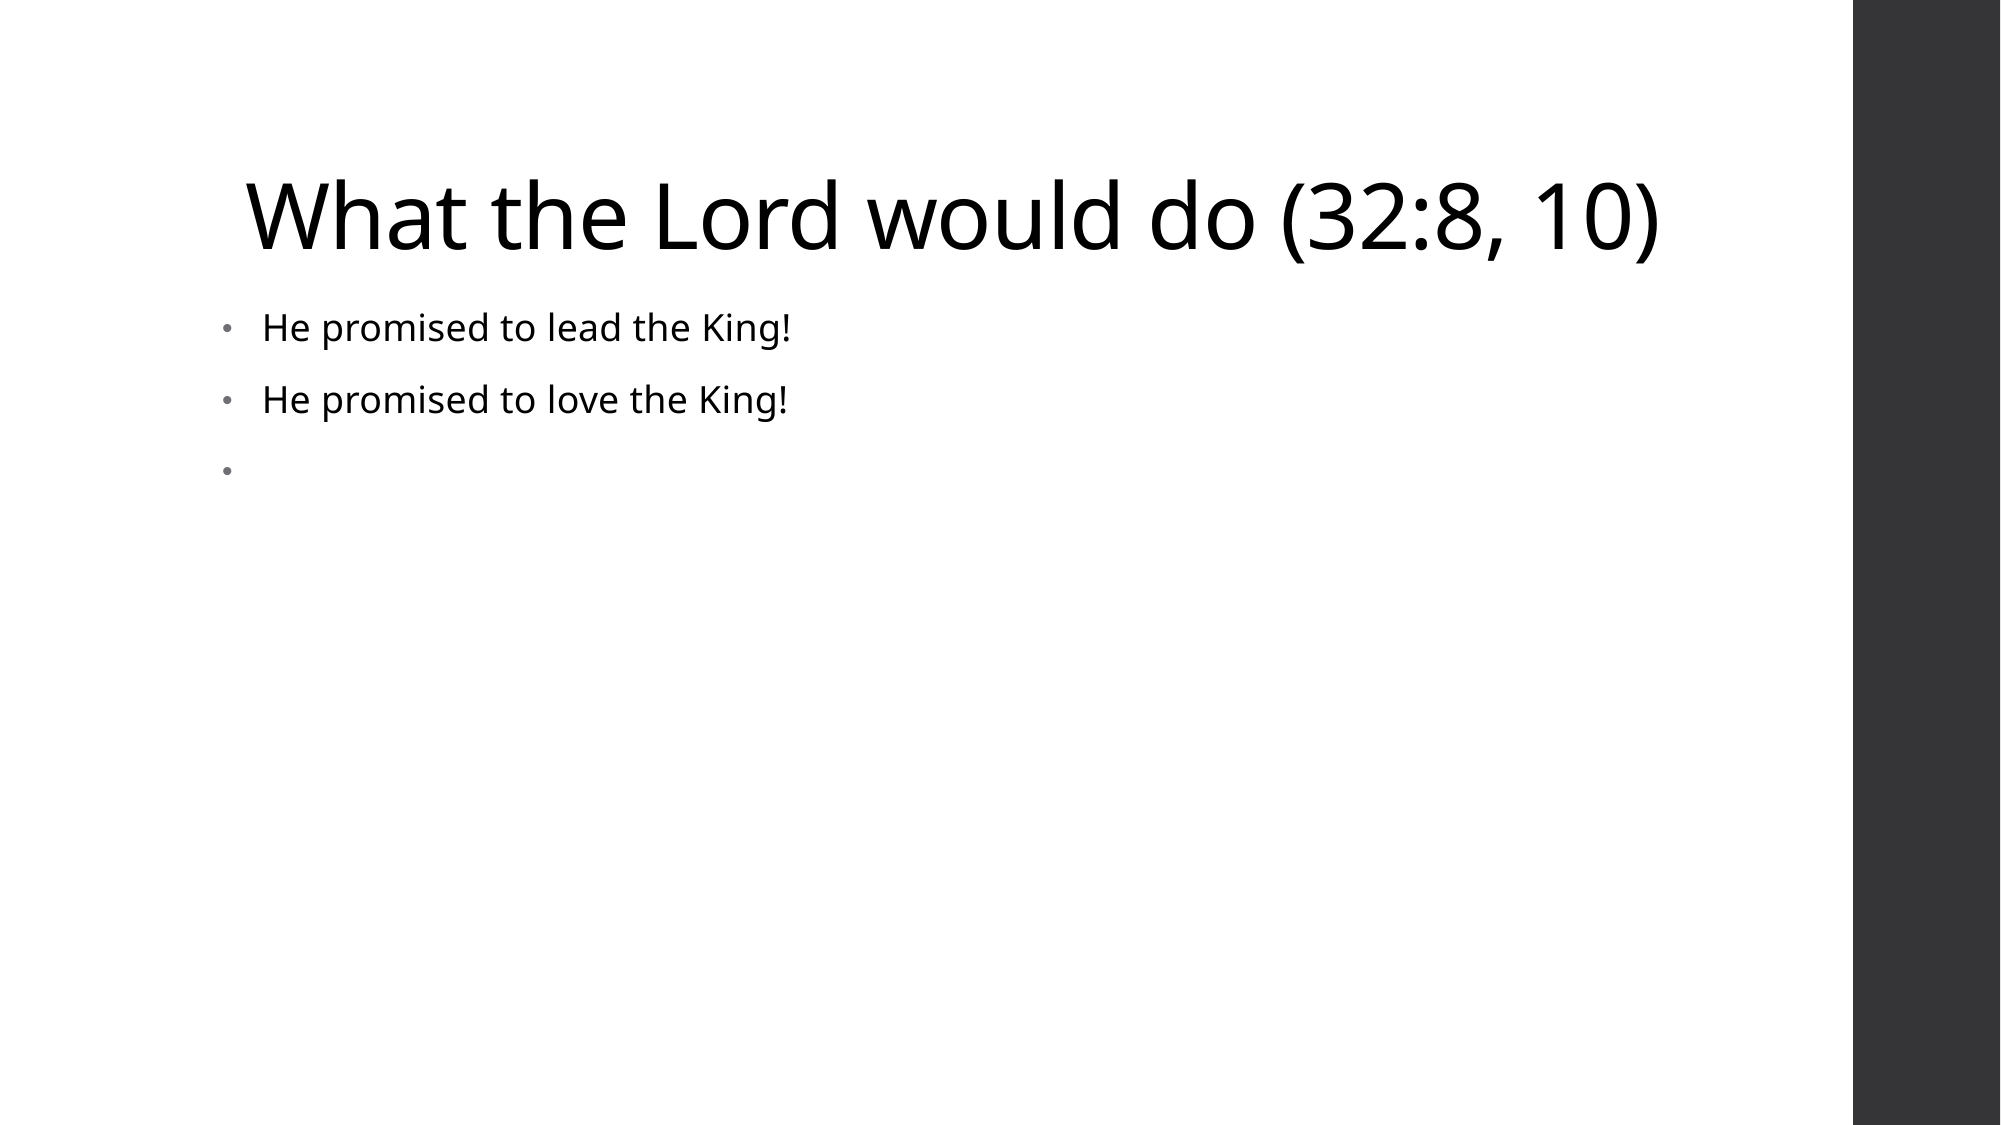

# What the Lord would do (32:8, 10)
 He promised to lead the King!
 He promised to love the King!